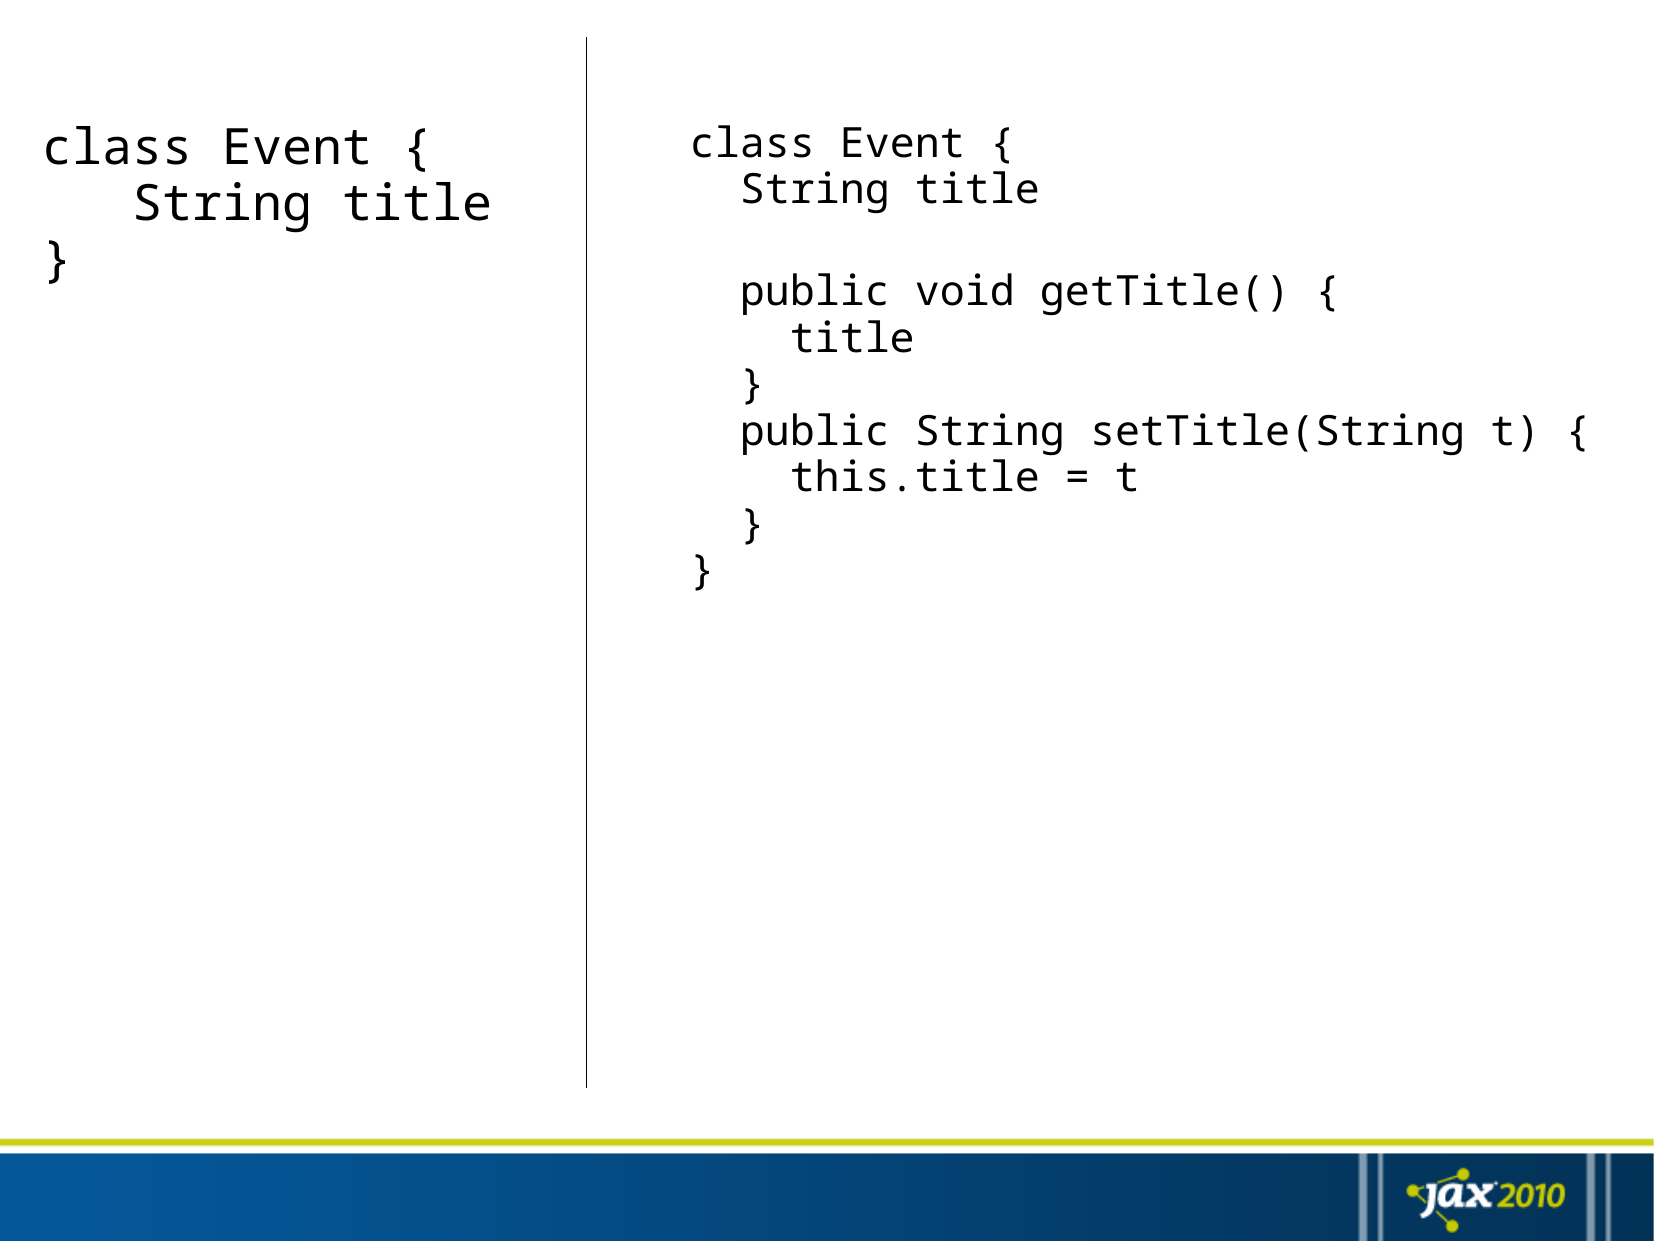

class Event {
 String title
}
class Event {
 String title
 public void getTitle() {
 title
 }
 public String setTitle(String t) {
 this.title = t
 }
}